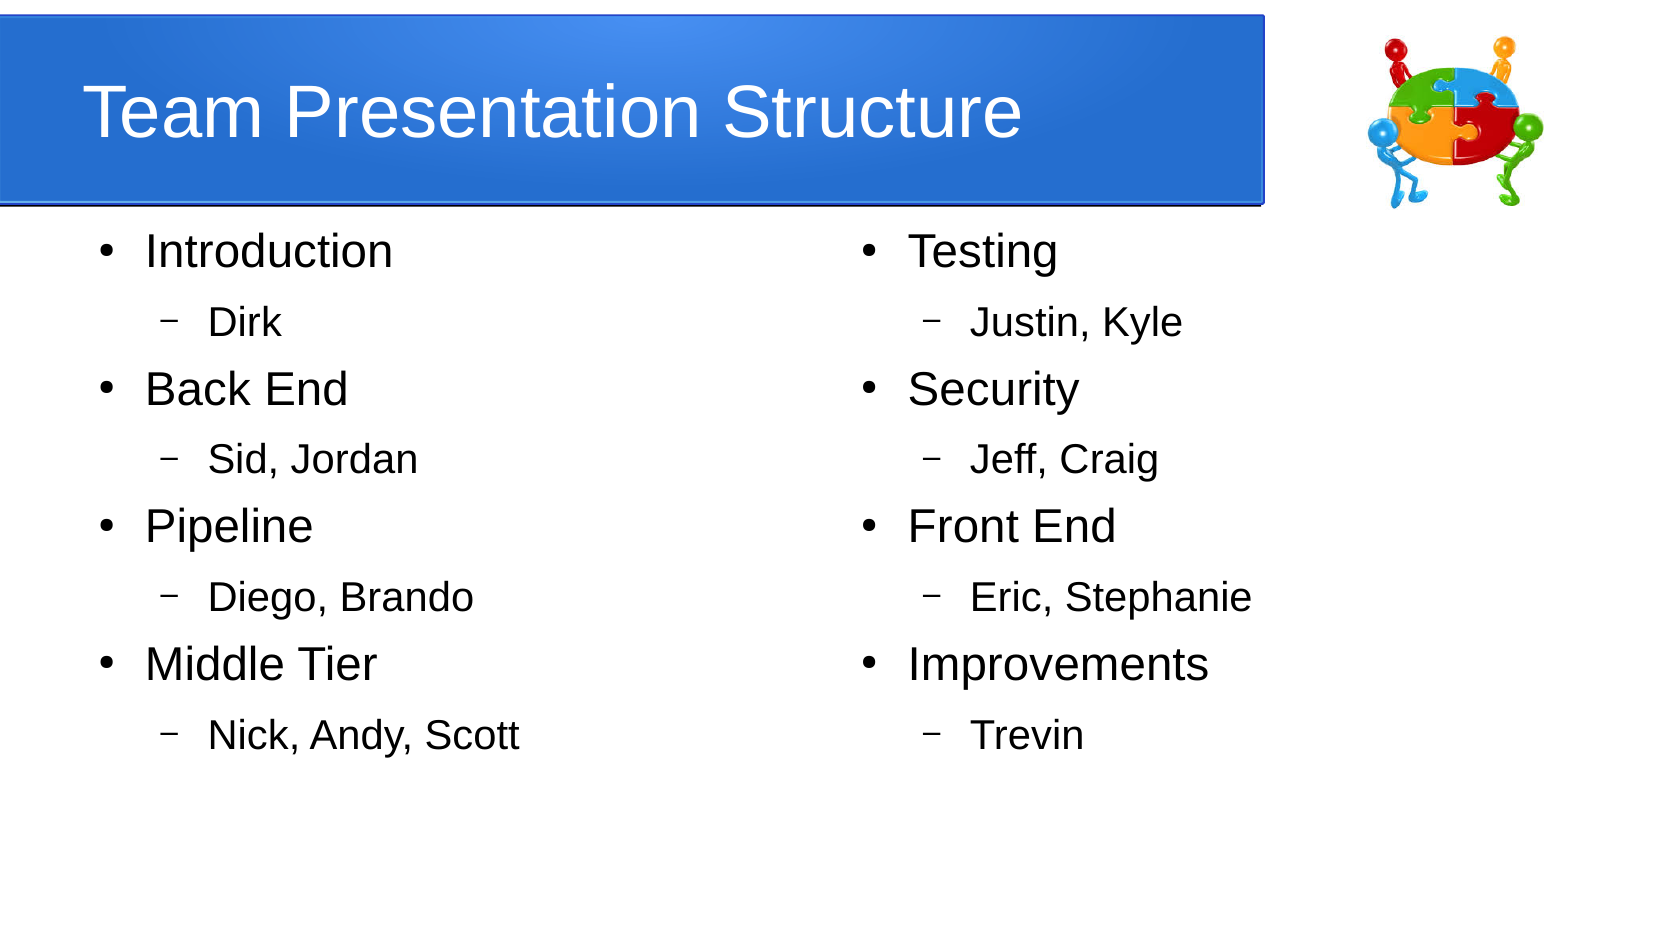

# Team Presentation Structure
Introduction
Dirk
Back End
Sid, Jordan
Pipeline
Diego, Brando
Middle Tier
Nick, Andy, Scott
Testing
Justin, Kyle
Security
Jeff, Craig
Front End
Eric, Stephanie
Improvements
Trevin